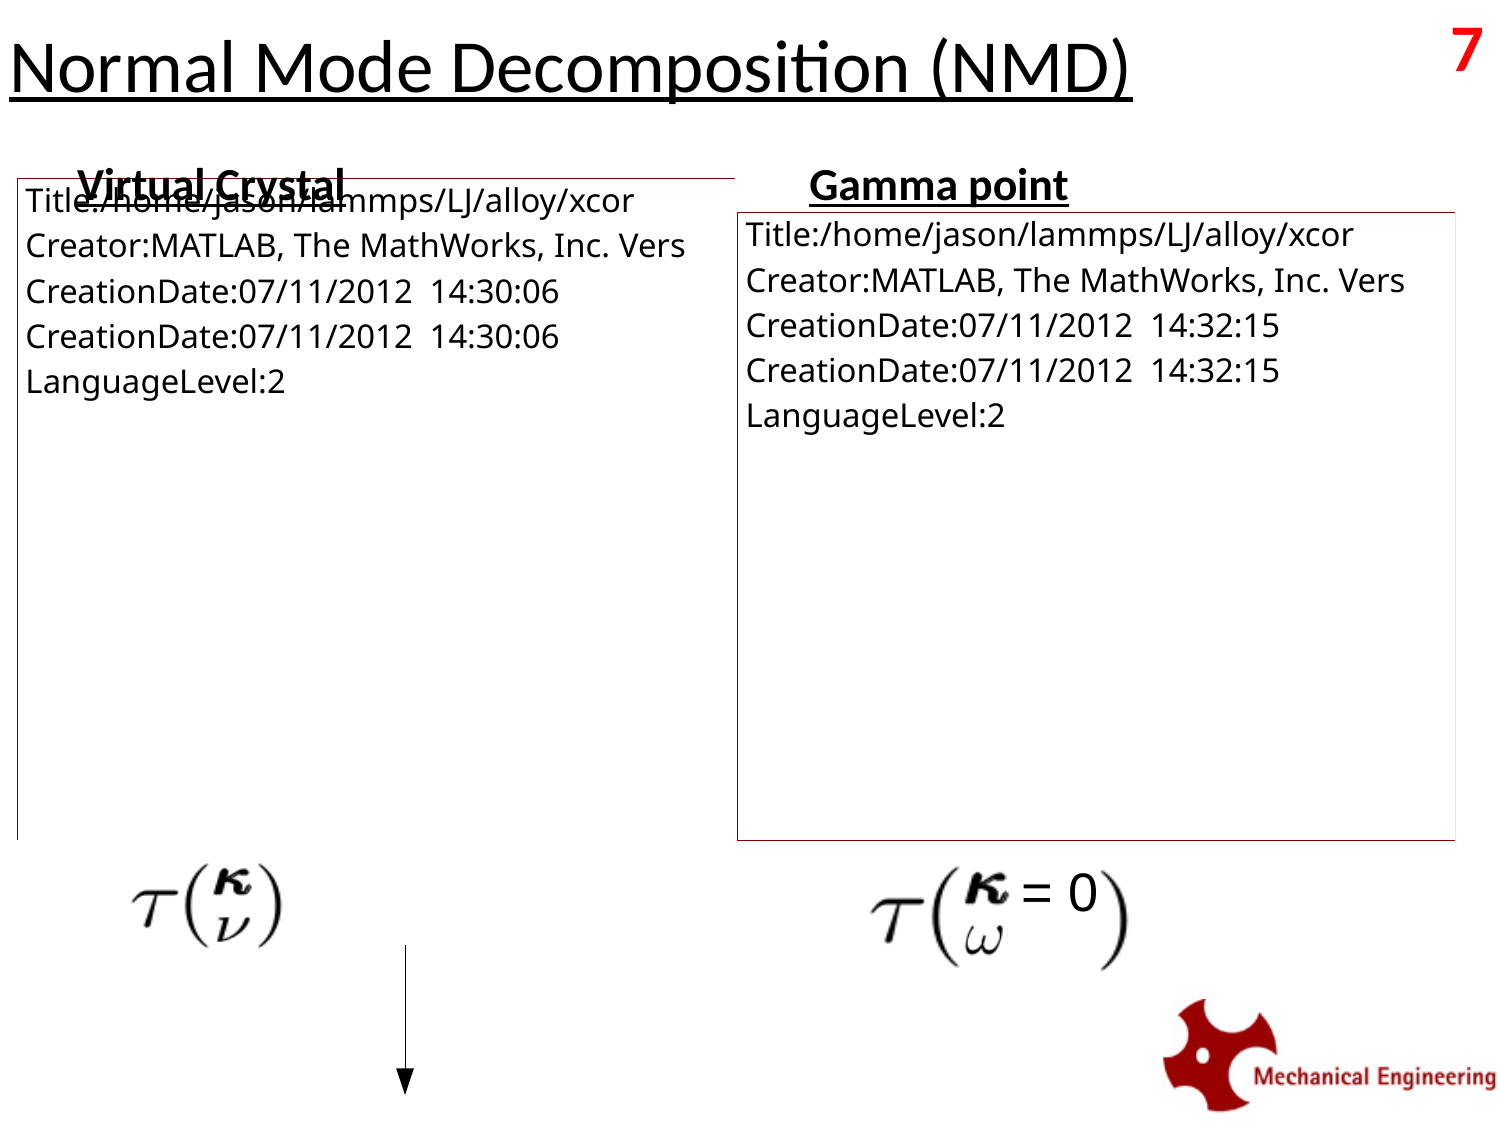

# Normal Mode Decomposition (NMD)
7
Virtual Crystal
Gamma point
= 0